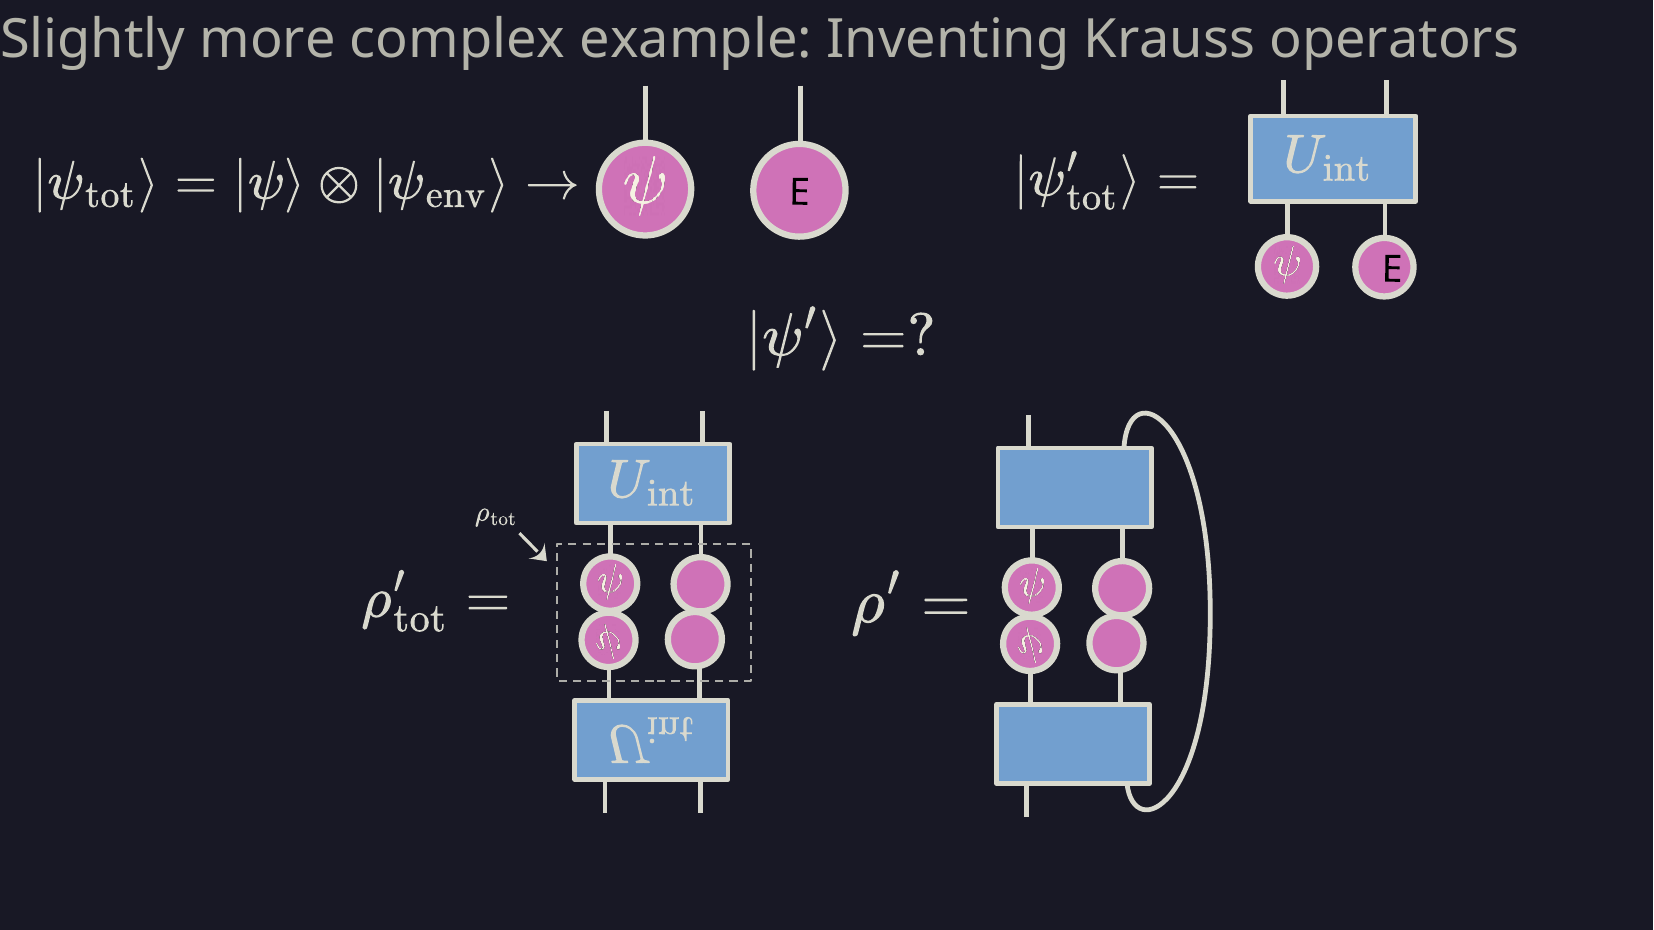

Slightly more complex example: Inventing Krauss operators
E
E